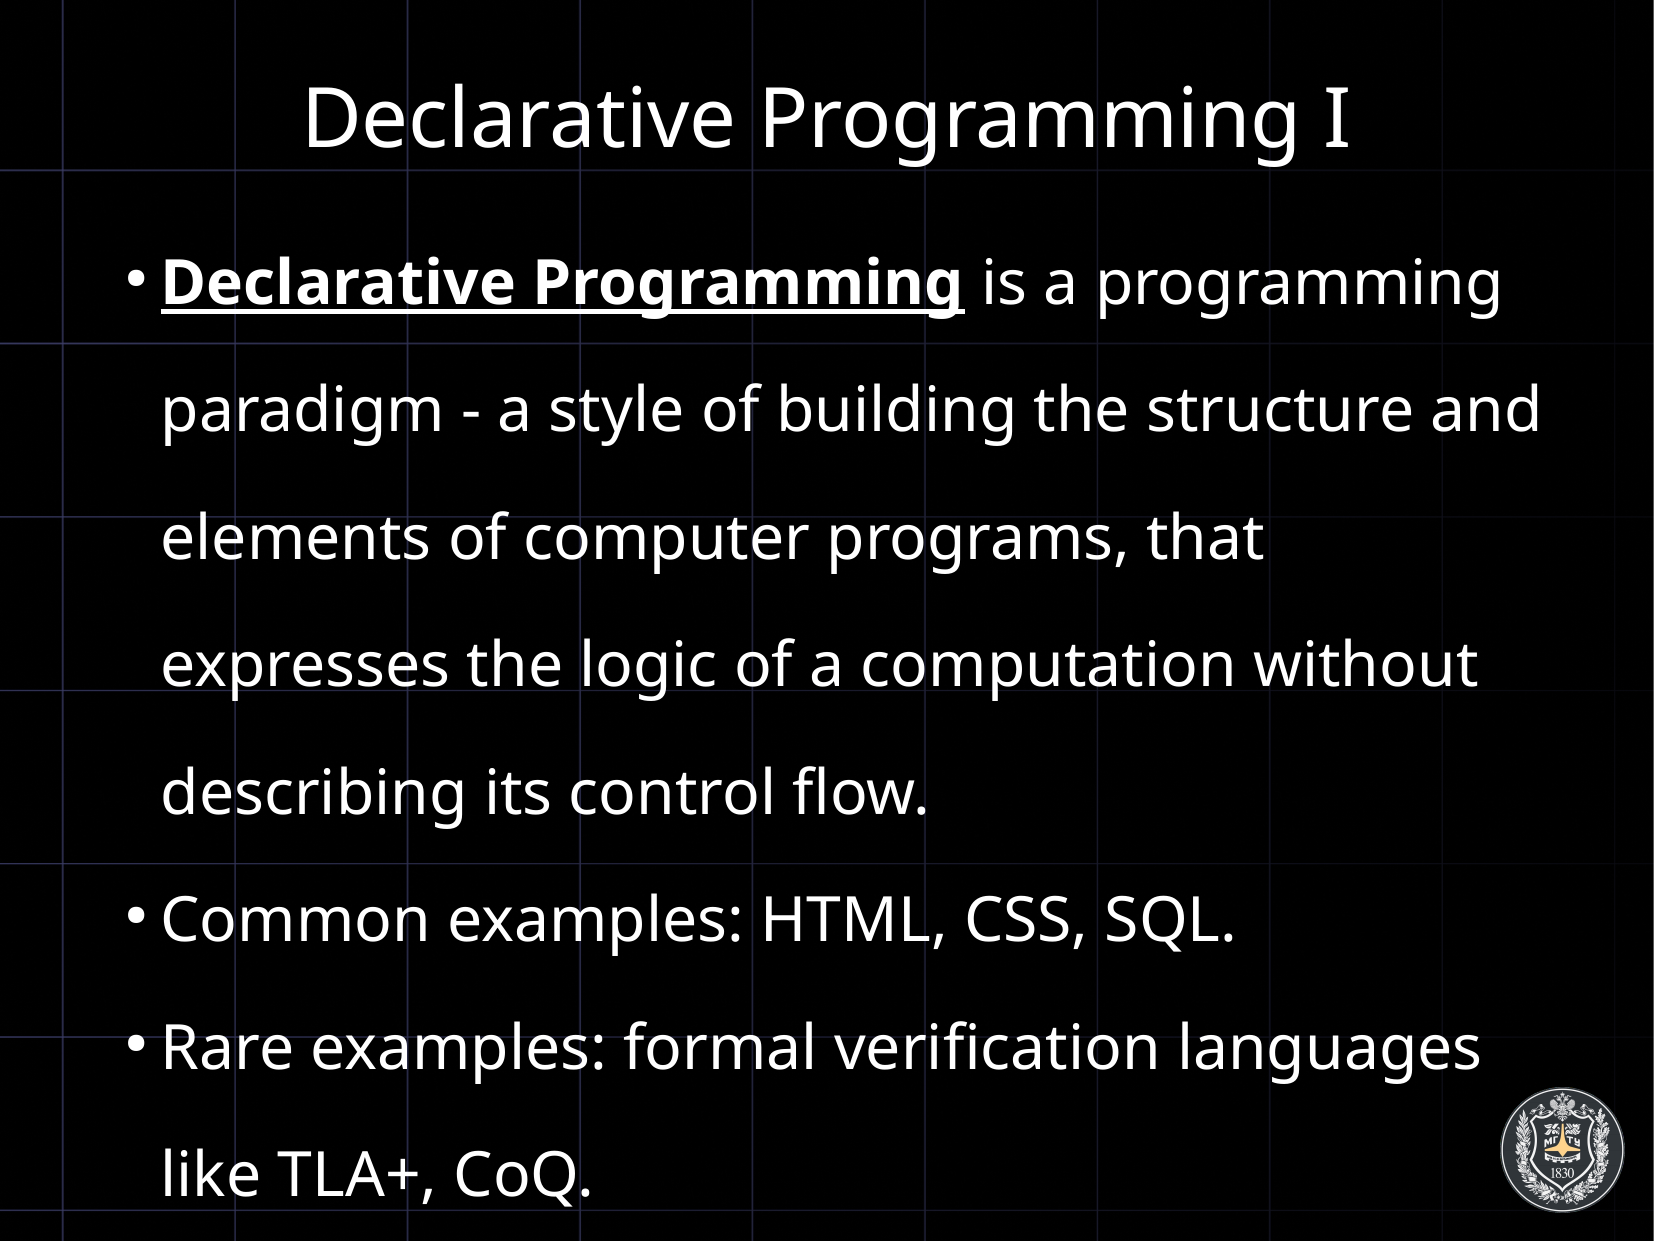

# Declarative Programming I
Declarative Programming is a programming paradigm - a style of building the structure and elements of computer programs, that expresses the logic of a computation without describing its control flow.
Common examples: HTML, CSS, SQL.
Rare examples: formal verification languages like TLA+, CoQ.
It was created in 1960s.
Pure Declarative Programming is not about Python :(